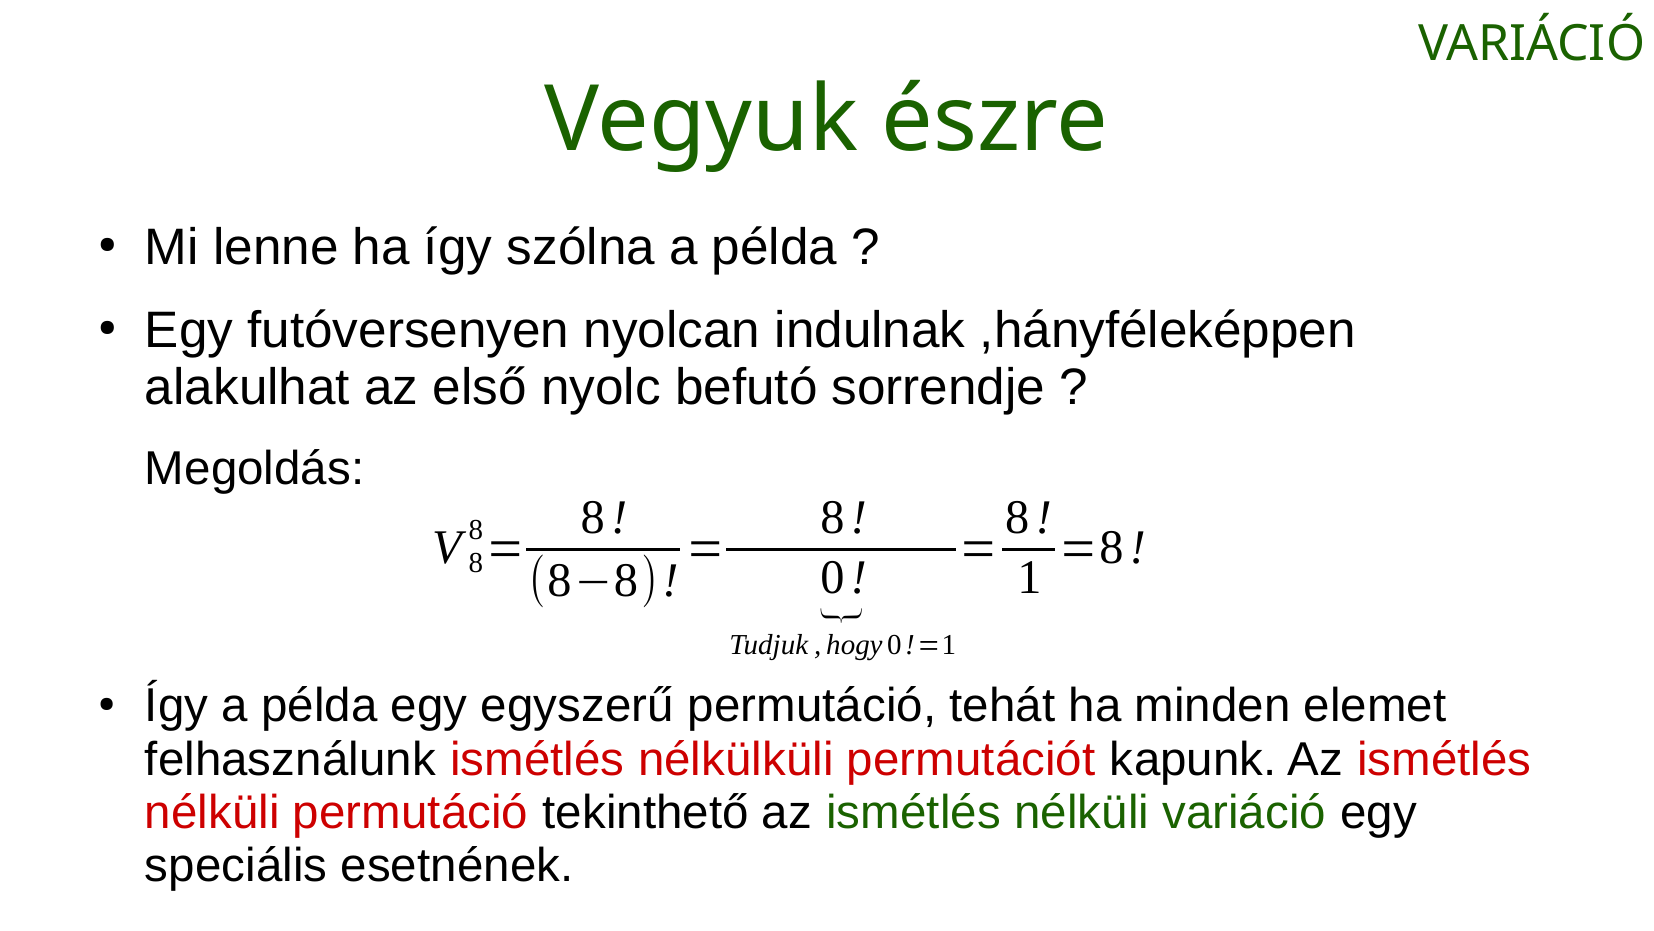

# VARIÁCIÓ
Vegyuk észre
Mi lenne ha így szólna a példa ?
Egy futóversenyen nyolcan indulnak ,hányféleképpen alakulhat az első nyolc befutó sorrendje ?
Megoldás:
Így a példa egy egyszerű permutáció, tehát ha minden elemet felhasználunk ismétlés nélkülküli permutációt kapunk. Az ismétlés nélküli permutáció tekinthető az ismétlés nélküli variáció egy speciális esetnének.